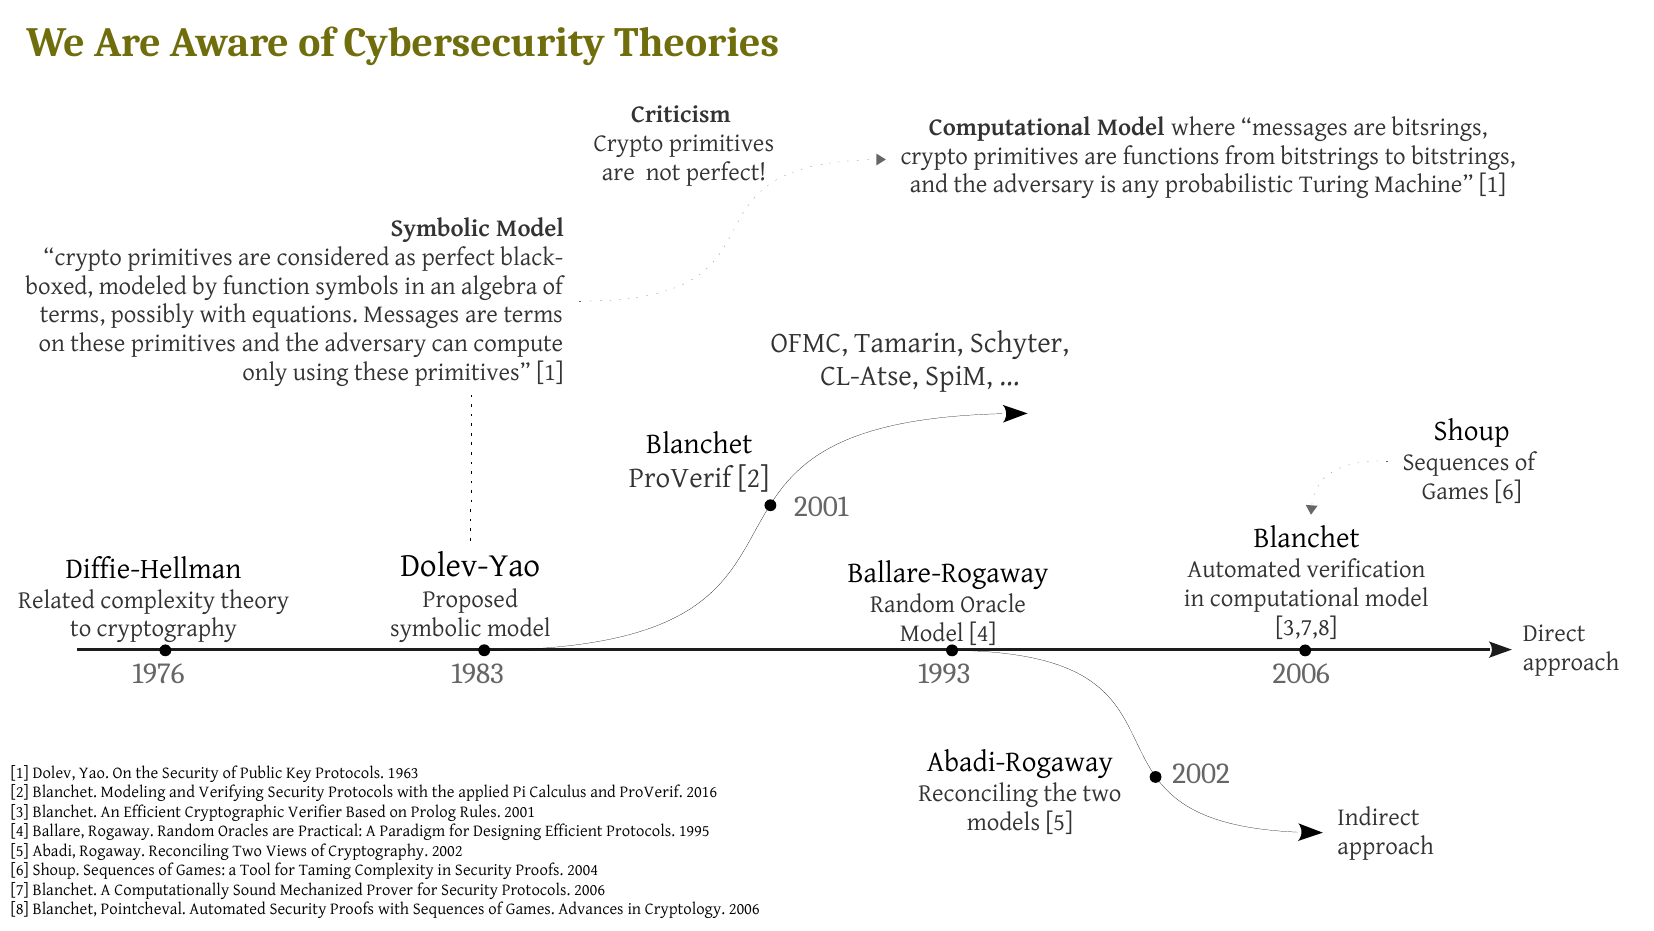

We Are Aware of Cybersecurity Theories
Criticism
Crypto primitives are not perfect!
Computational Model where “messages are bitsrings, crypto primitives are functions from bitstrings to bitstrings, and the adversary is any probabilistic Turing Machine” [1]
Symbolic Model
“crypto primitives are considered as perfect black-boxed, modeled by function symbols in an algebra of terms, possibly with equations. Messages are terms on these primitives and the adversary can compute only using these primitives” [1]
OFMC, Tamarin, Schyter, CL-Atse, SpiM, ...
Shoup
Sequences of
Games [6]
Blanchet
ProVerif [2]
2001
Blanchet
Automated verification in computational model [3,7,8]
Dolev-Yao
Proposed symbolic model
Diffie-Hellman
Related complexity theory to cryptography
Ballare-Rogaway
Random Oracle Model [4]
Direct
approach
1976
1983
2006
1993
Abadi-Rogaway
Reconciling the two
models [5]
2002
[1] Dolev, Yao. On the Security of Public Key Protocols. 1963
[2] Blanchet. Modeling and Verifying Security Protocols with the applied Pi Calculus and ProVerif. 2016
[3] Blanchet. An Efficient Cryptographic Verifier Based on Prolog Rules. 2001
[4] Ballare, Rogaway. Random Oracles are Practical: A Paradigm for Designing Efficient Protocols. 1995
[5] Abadi, Rogaway. Reconciling Two Views of Cryptography. 2002
[6] Shoup. Sequences of Games: a Tool for Taming Complexity in Security Proofs. 2004
[7] Blanchet. A Computationally Sound Mechanized Prover for Security Protocols. 2006
[8] Blanchet, Pointcheval. Automated Security Proofs with Sequences of Games. Advances in Cryptology. 2006
Indirect
approach